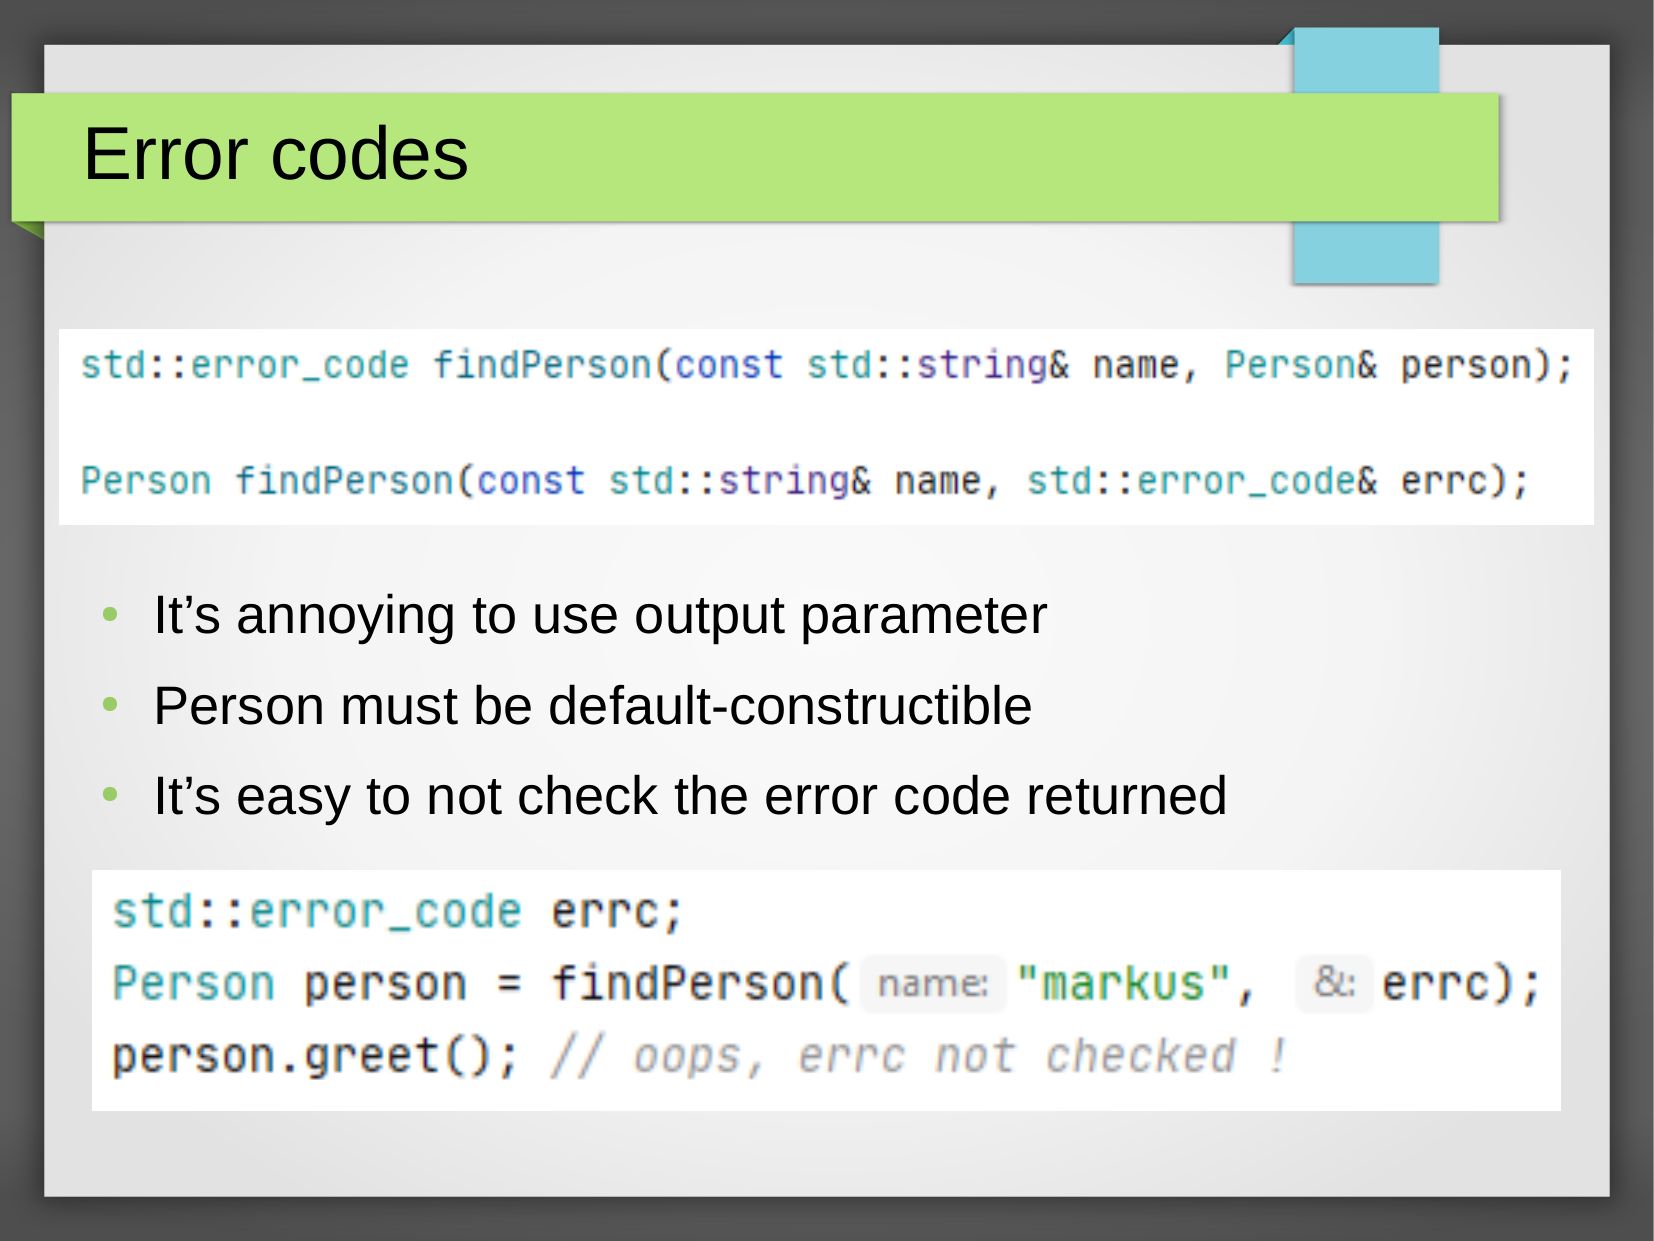

# Error codes
It’s annoying to use output parameter
Person must be default-constructible
It’s easy to not check the error code returned